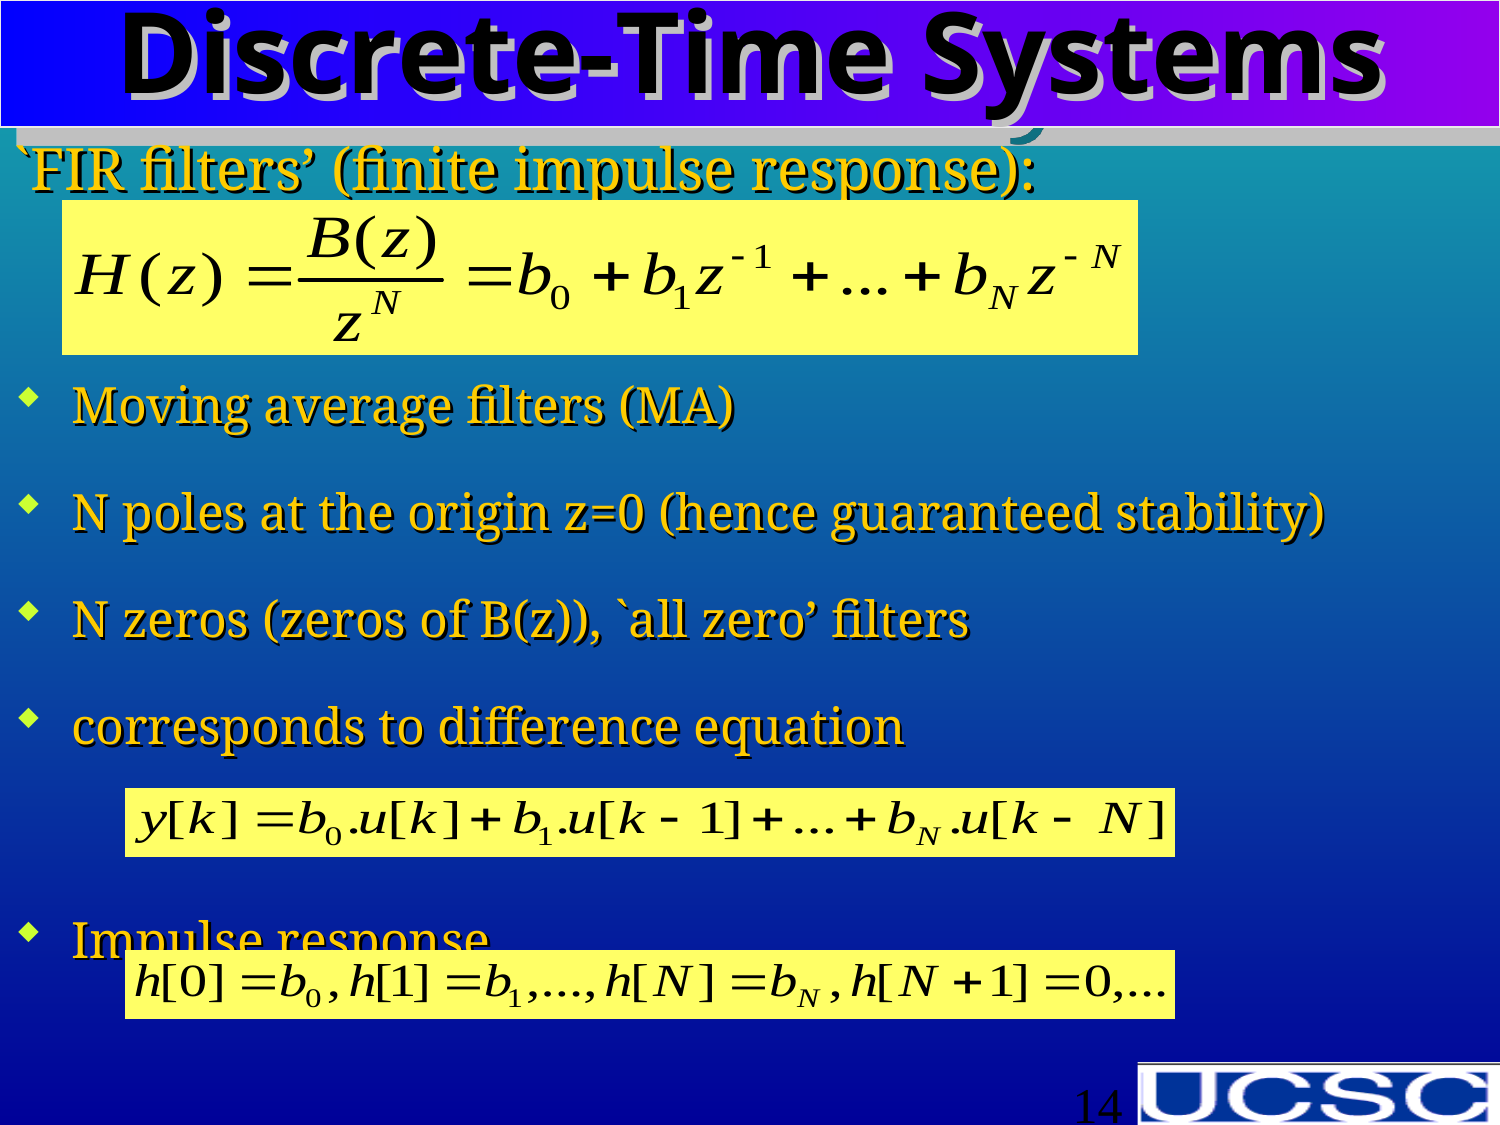

# Discrete-Time Systems
`FIR filters’ (finite impulse response):
Moving average filters (MA)
N poles at the origin z=0 (hence guaranteed stability)
N zeros (zeros of B(z)), `all zero’ filters
corresponds to difference equation
Impulse response
14